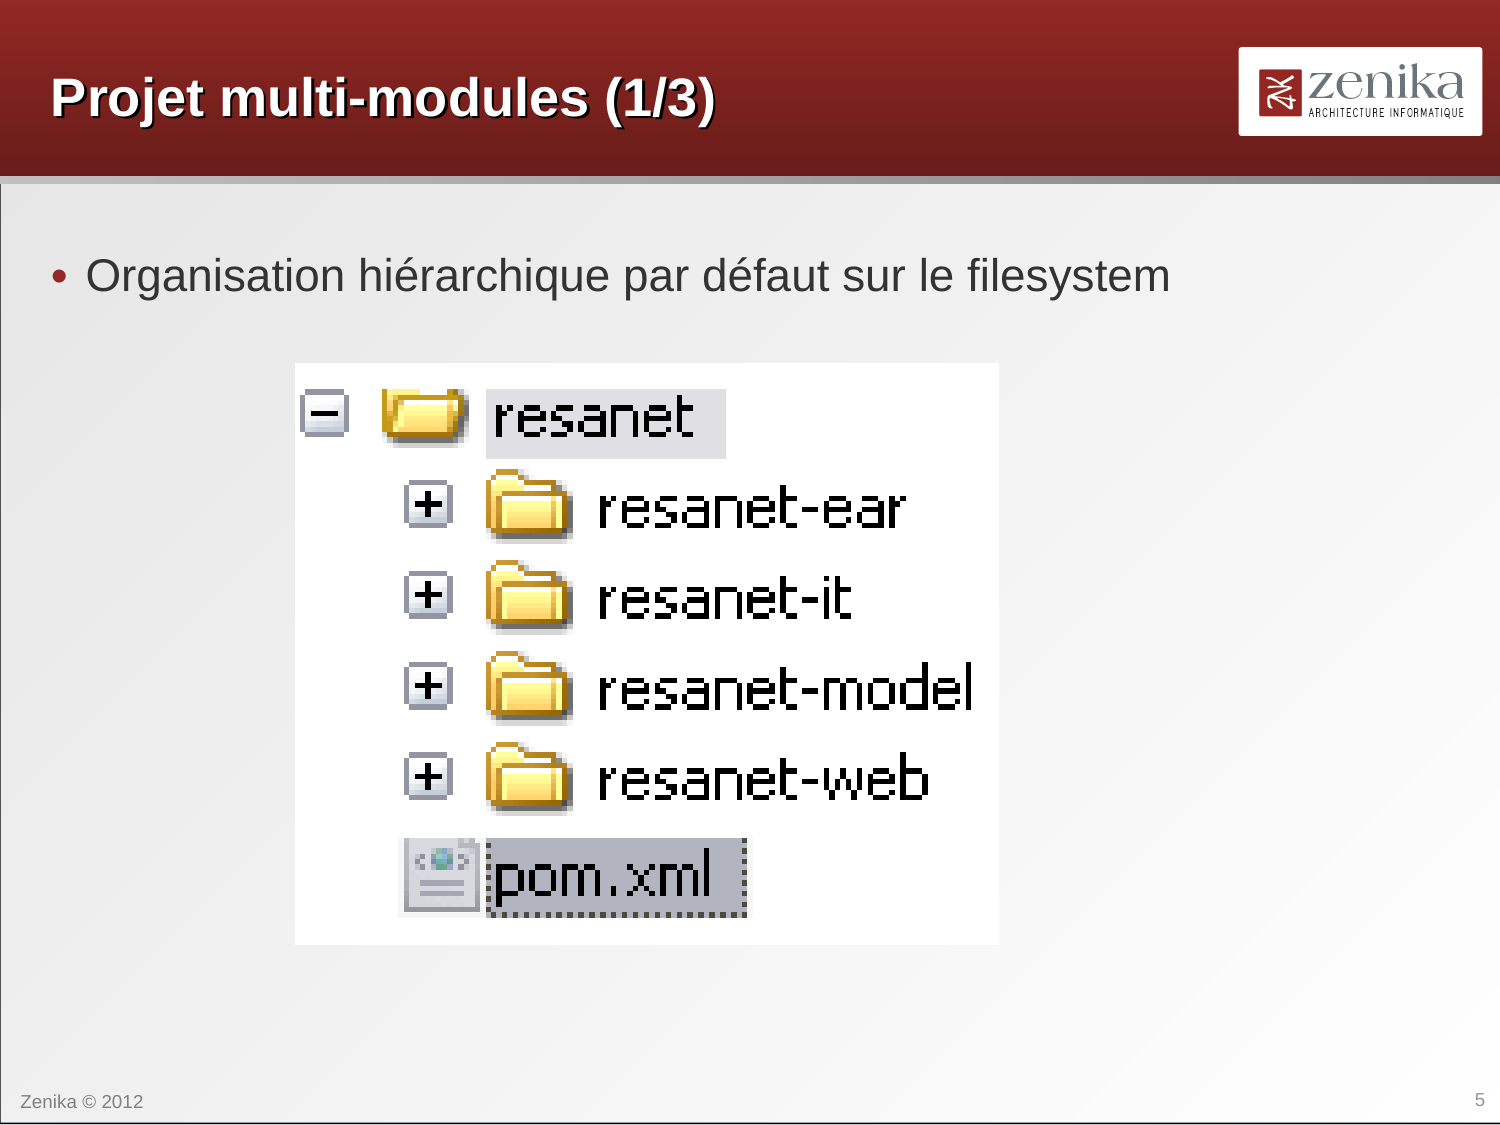

# Projet multi-modules (1/3)
Organisation hiérarchique par défaut sur le filesystem